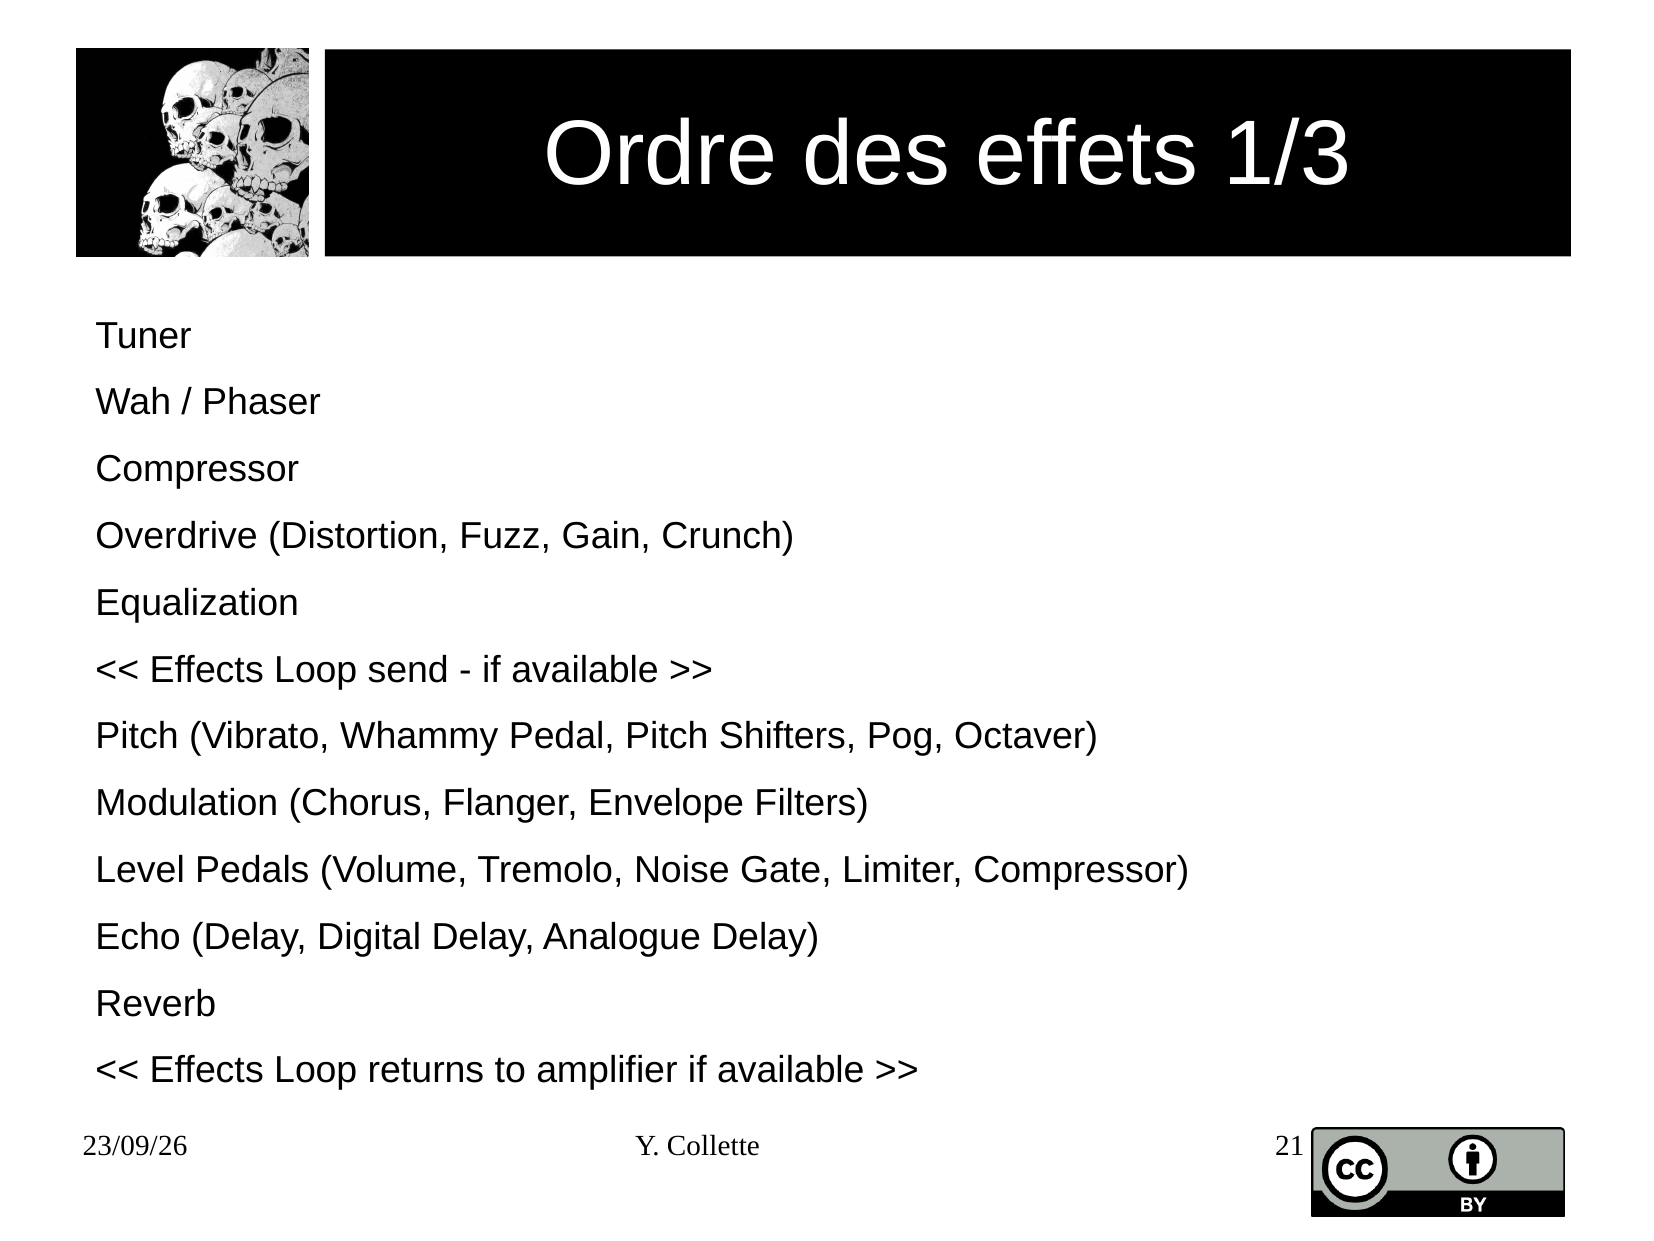

# Ordre des effets 1/3
Tuner
Wah / Phaser
Compressor
Overdrive (Distortion, Fuzz, Gain, Crunch)
Equalization
<< Effects Loop send - if available >>
Pitch (Vibrato, Whammy Pedal, Pitch Shifters, Pog, Octaver)
Modulation (Chorus, Flanger, Envelope Filters)
Level Pedals (Volume, Tremolo, Noise Gate, Limiter, Compressor)
Echo (Delay, Digital Delay, Analogue Delay)
Reverb
<< Effects Loop returns to amplifier if available >>
Y. Collette
21